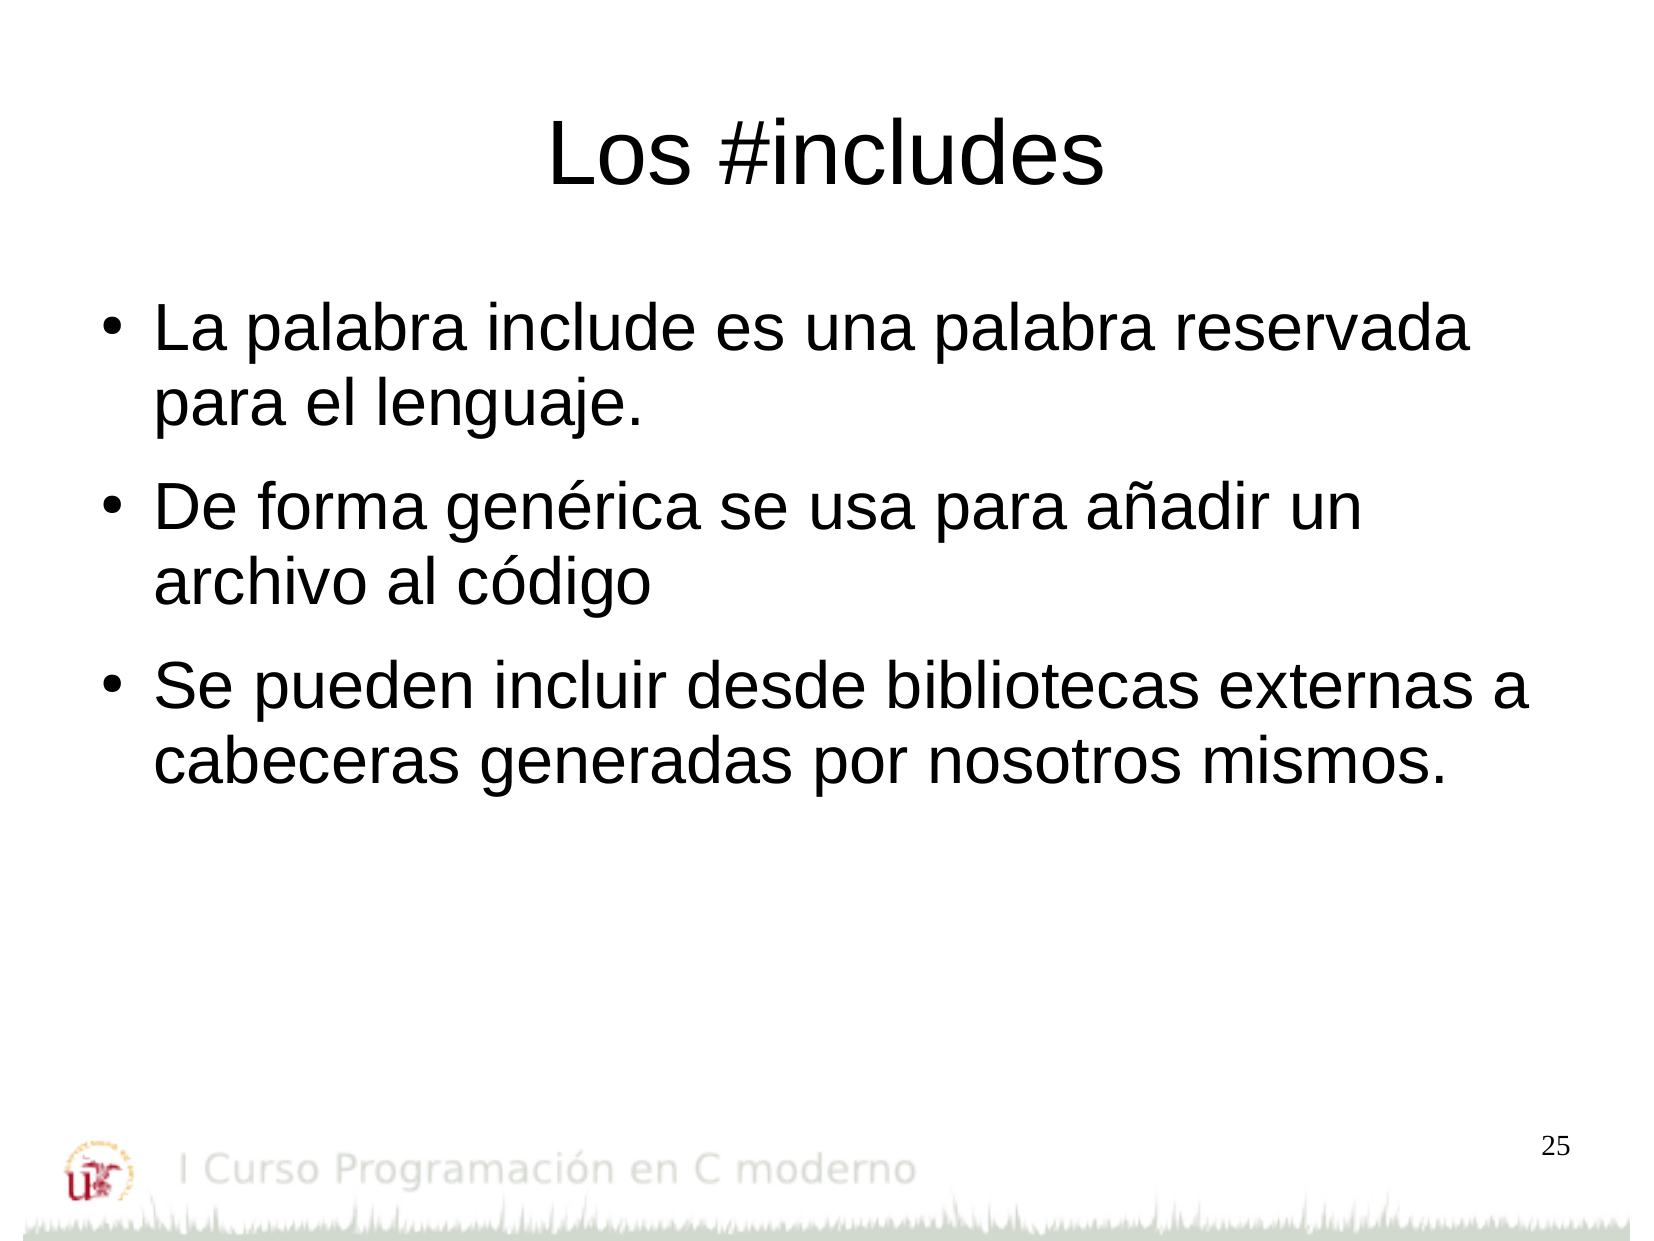

# Los #includes
La palabra include es una palabra reservada para el lenguaje.
De forma genérica se usa para añadir un archivo al código
Se pueden incluir desde bibliotecas externas a cabeceras generadas por nosotros mismos.
25